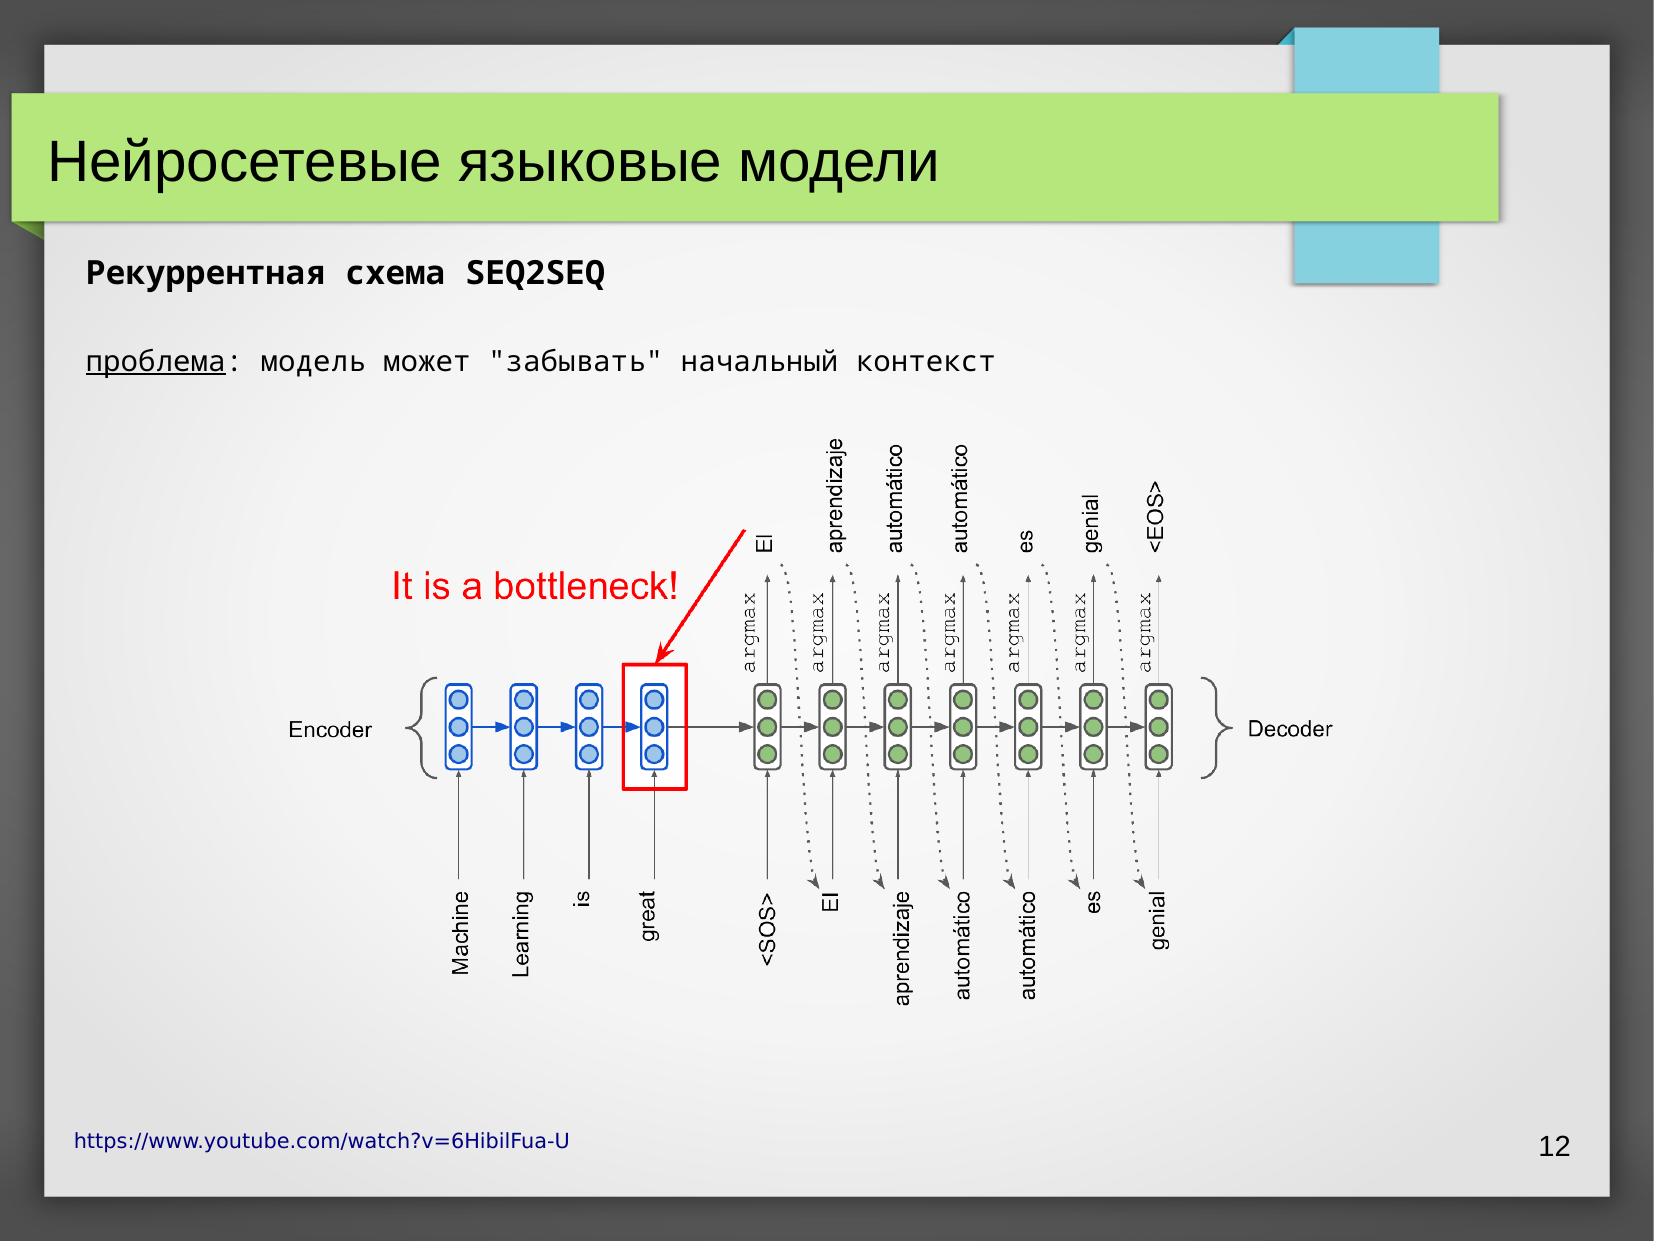

# Нейросетевые языковые модели
Рекуррентная схема SEQ2SEQ
проблема: модель может "забывать" начальный контекст
https://www.youtube.com/watch?v=6HibilFua-U
12